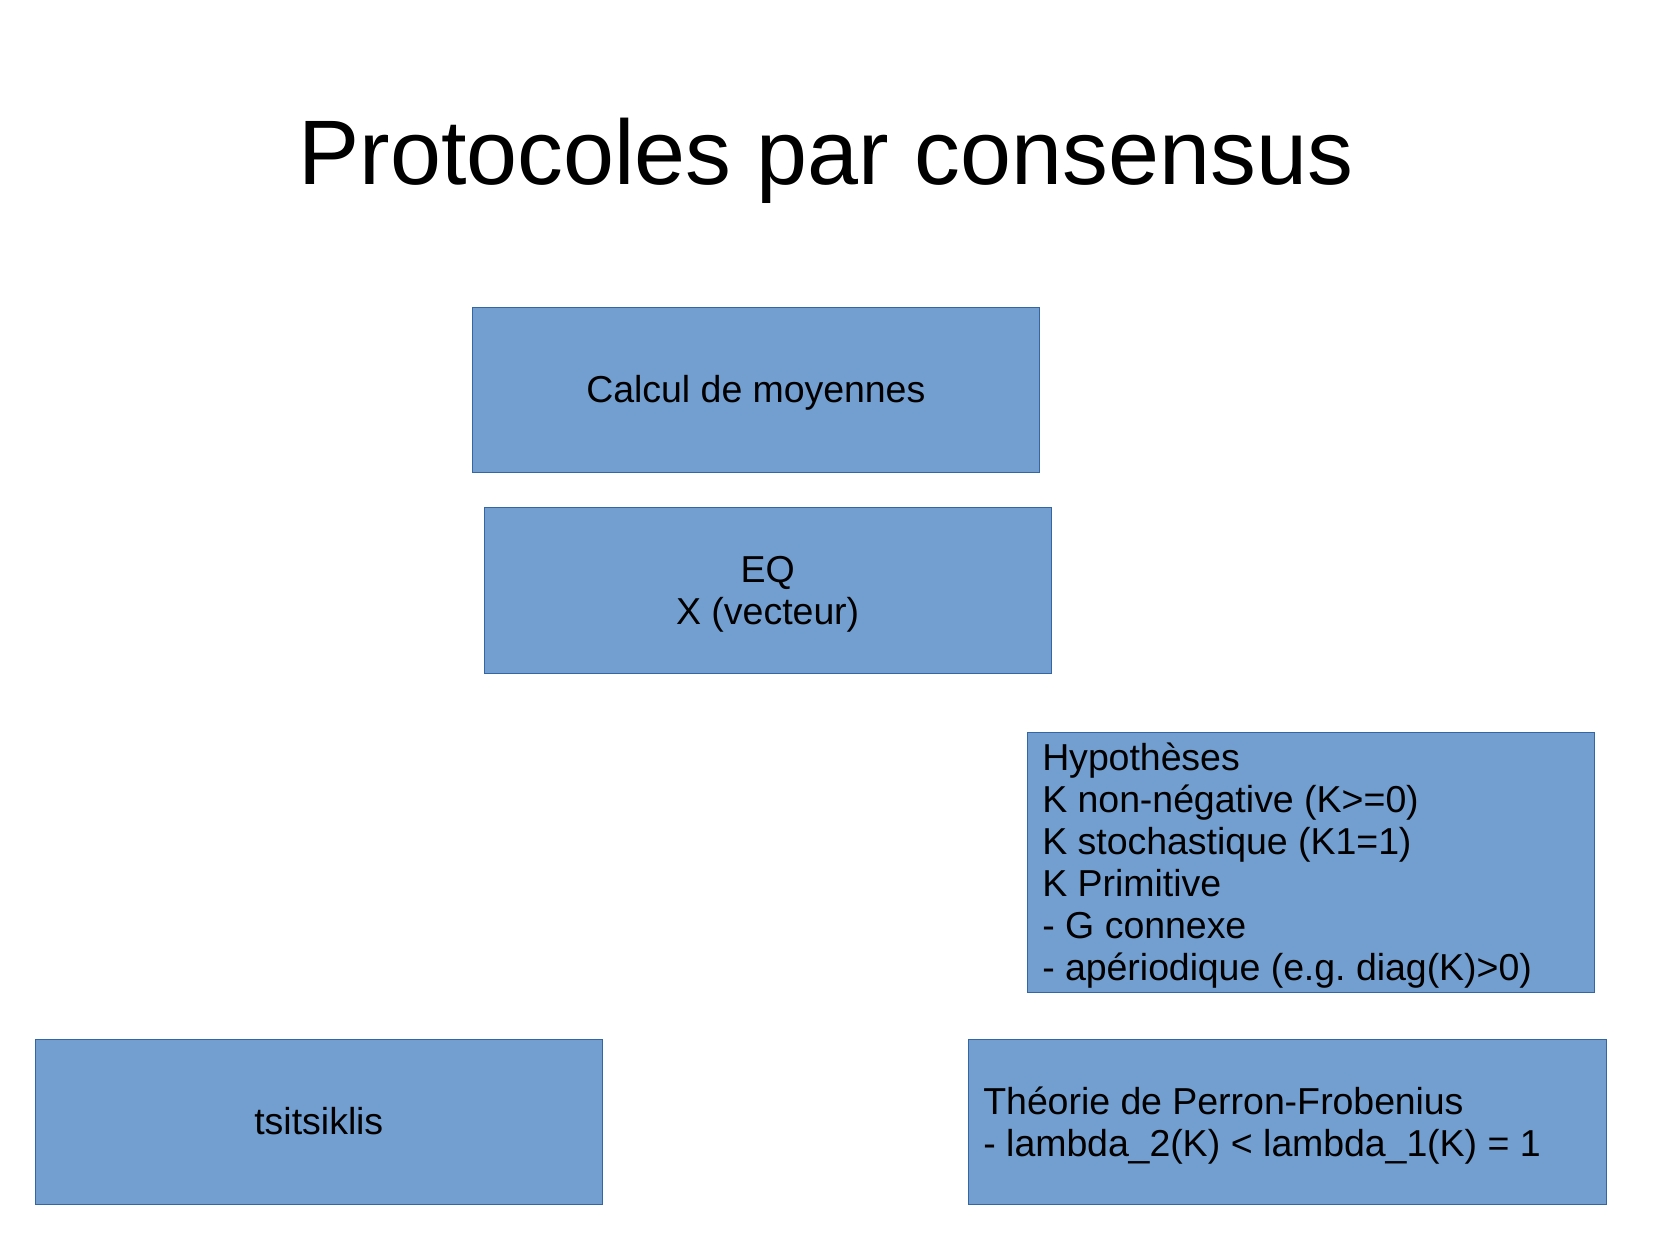

# Protocoles par consensus
Calcul de moyennes
EQ
X (vecteur)
Hypothèses
K non-négative (K>=0)
K stochastique (K1=1)
K Primitive
- G connexe
- apériodique (e.g. diag(K)>0)
tsitsiklis
Théorie de Perron-Frobenius
- lambda_2(K) < lambda_1(K) = 1